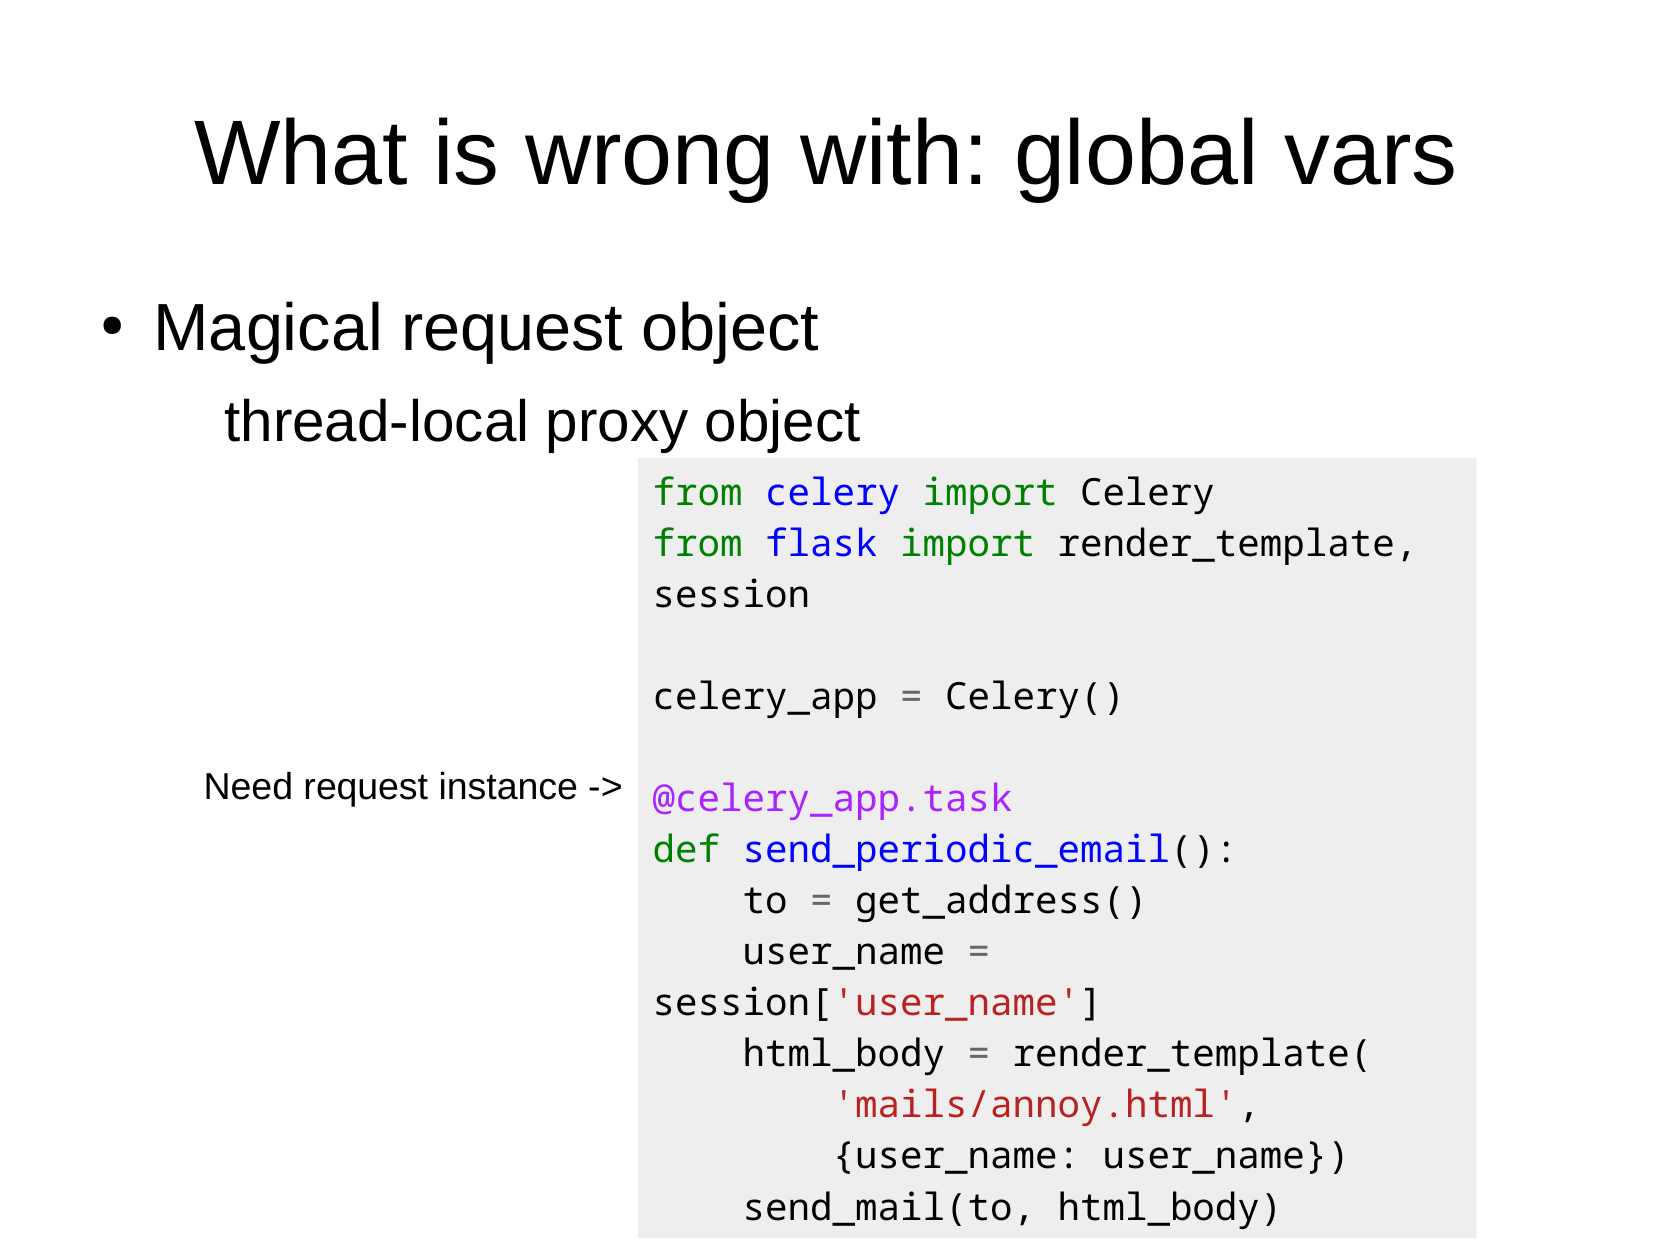

# What is wrong with: global vars
Magical request object
thread-local proxy object
from celery import Celery
from flask import render_template, session
celery_app = Celery()
@celery_app.task
def send_periodic_email():
 to = get_address()
 user_name = session['user_name']
 html_body = render_template(
 'mails/annoy.html',
 {user_name: user_name})
 send_mail(to, html_body)
Need request instance ->